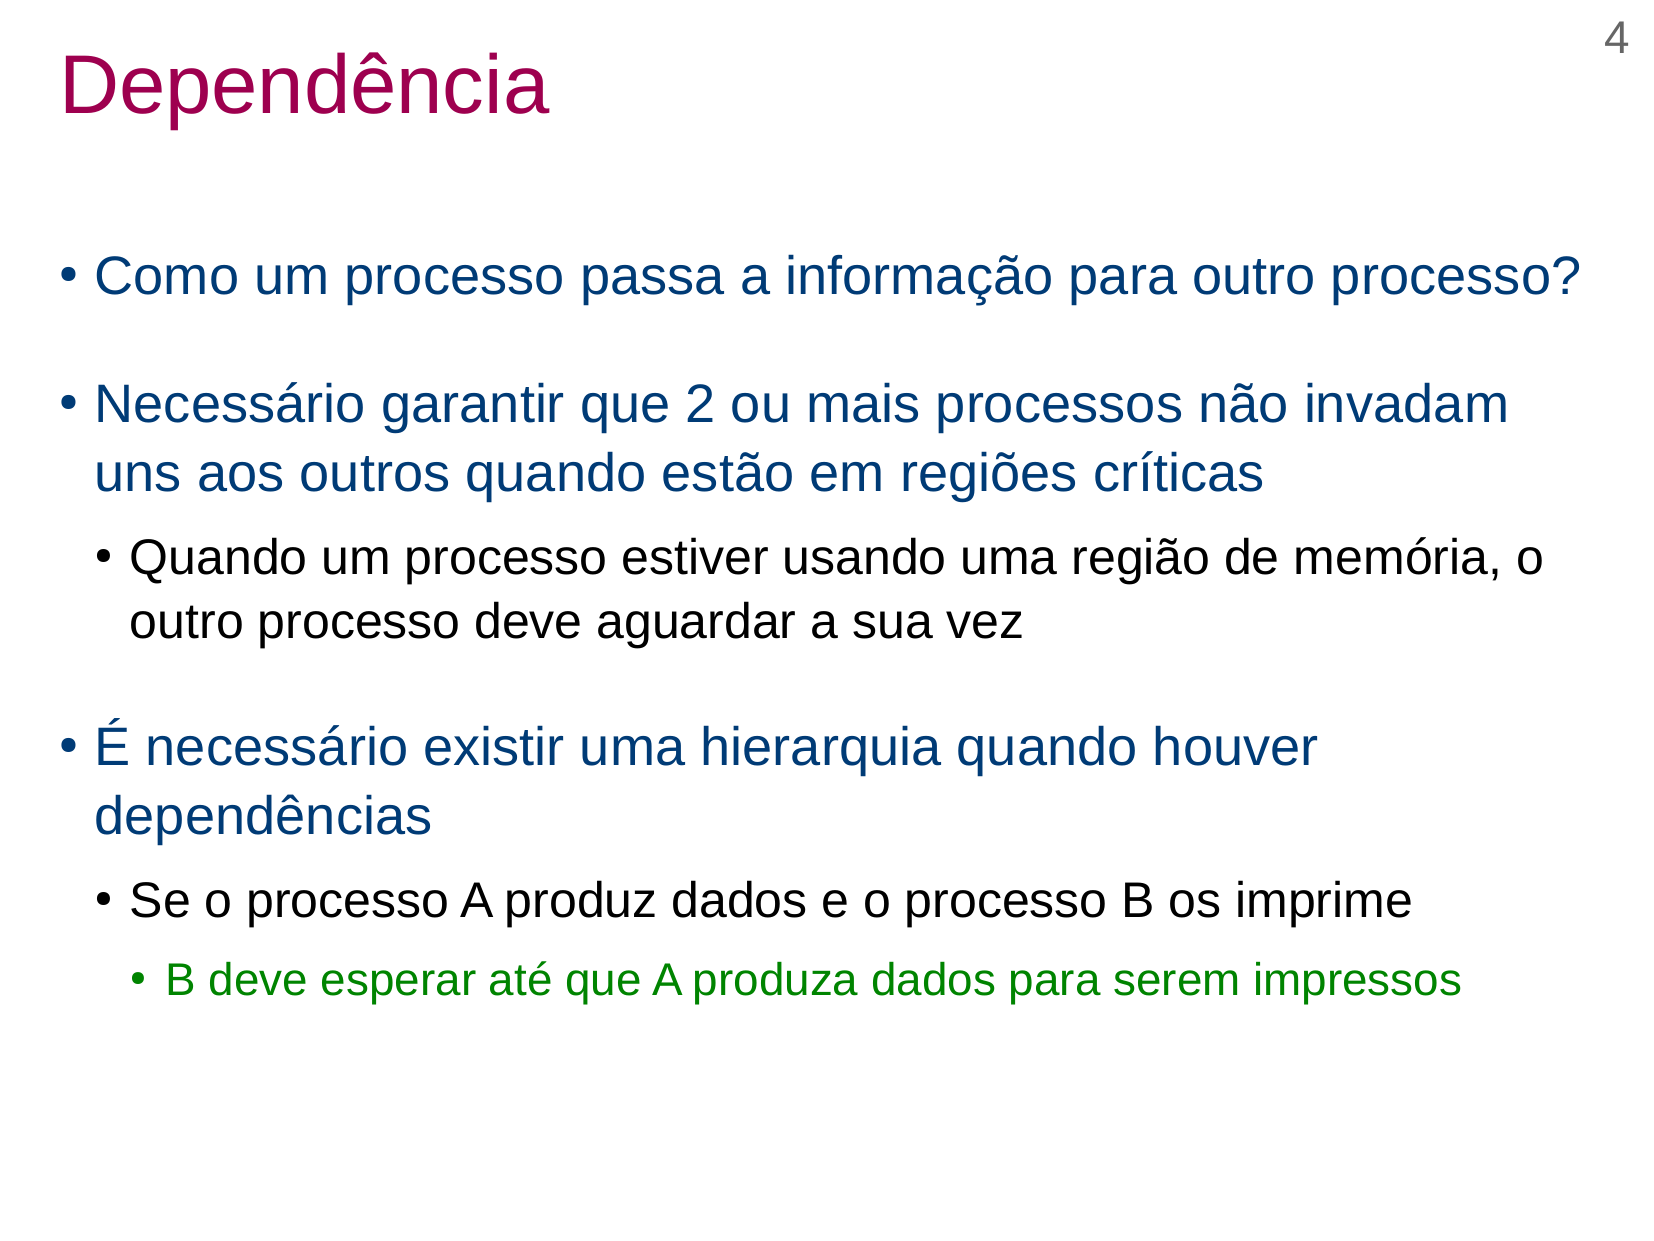

4
# Dependência
Como um processo passa a informação para outro processo?
Necessário garantir que 2 ou mais processos não invadam uns aos outros quando estão em regiões críticas
Quando um processo estiver usando uma região de memória, o outro processo deve aguardar a sua vez
É necessário existir uma hierarquia quando houver dependências
Se o processo A produz dados e o processo B os imprime
B deve esperar até que A produza dados para serem impressos